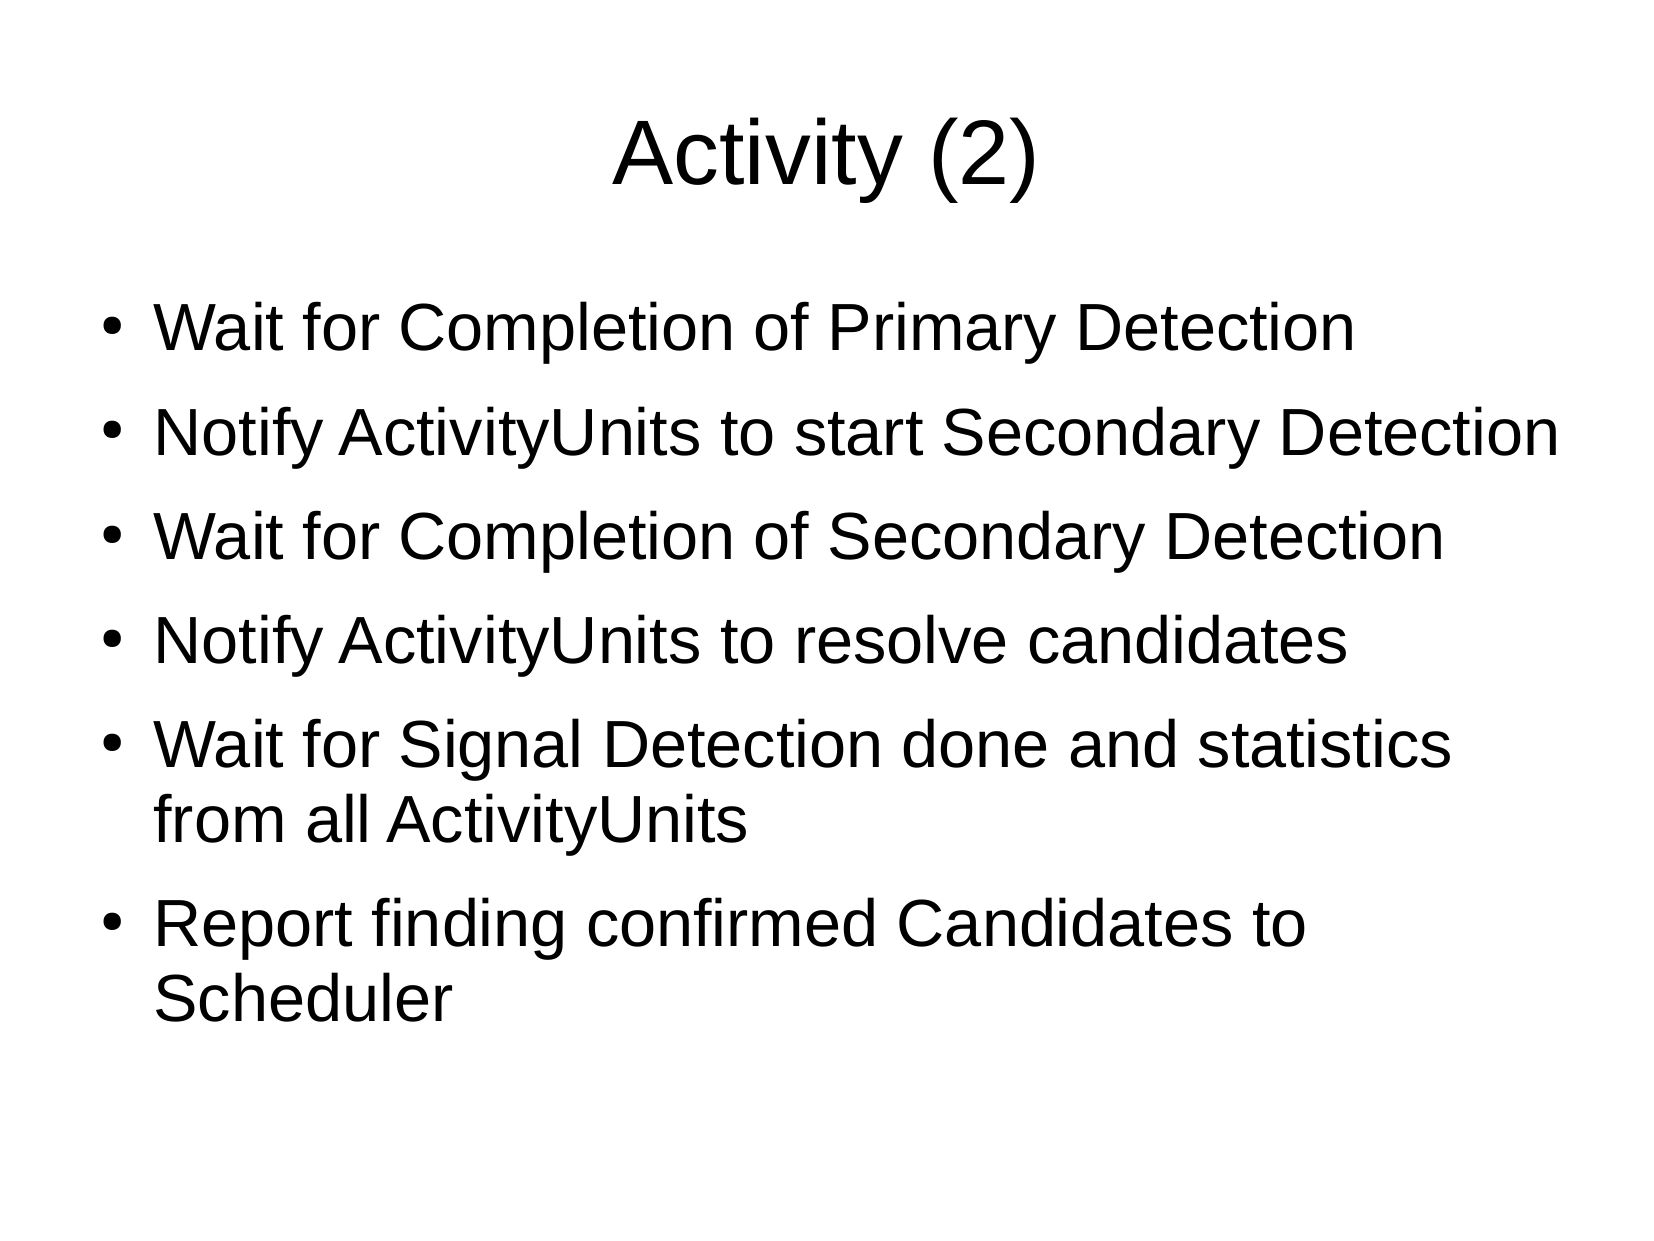

# Activity (2)
Wait for Completion of Primary Detection
Notify ActivityUnits to start Secondary Detection
Wait for Completion of Secondary Detection
Notify ActivityUnits to resolve candidates
Wait for Signal Detection done and statistics from all ActivityUnits
Report finding confirmed Candidates to Scheduler